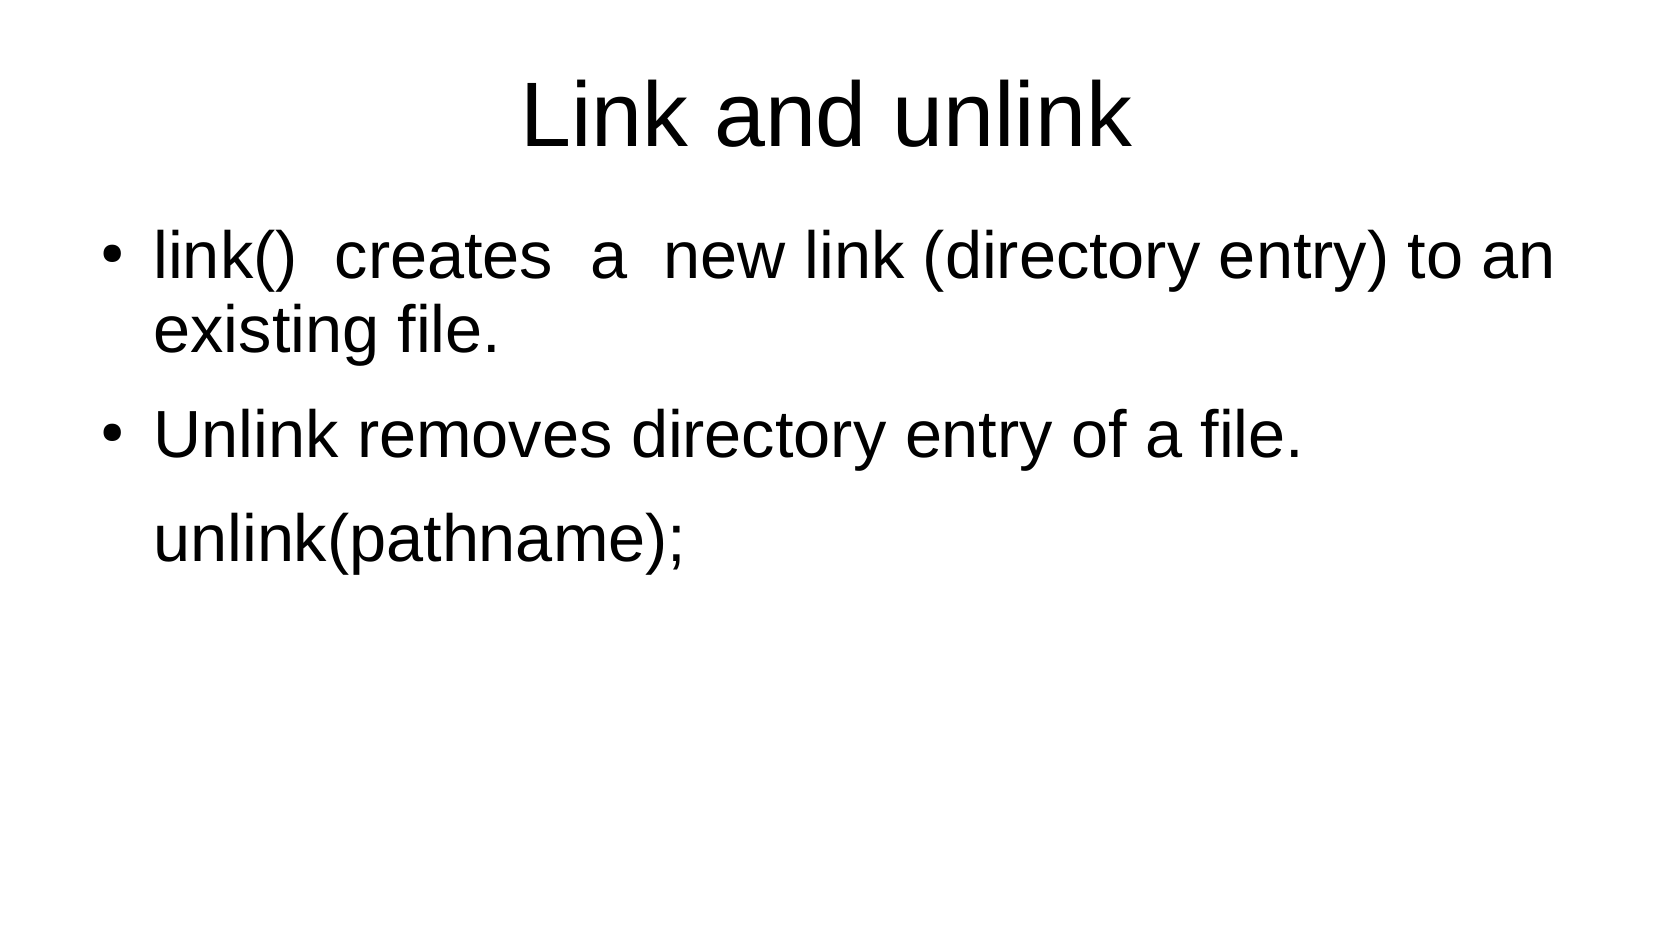

# Link and unlink
link() creates a new link (directory entry) to an existing file.
Unlink removes directory entry of a file.
unlink(pathname);